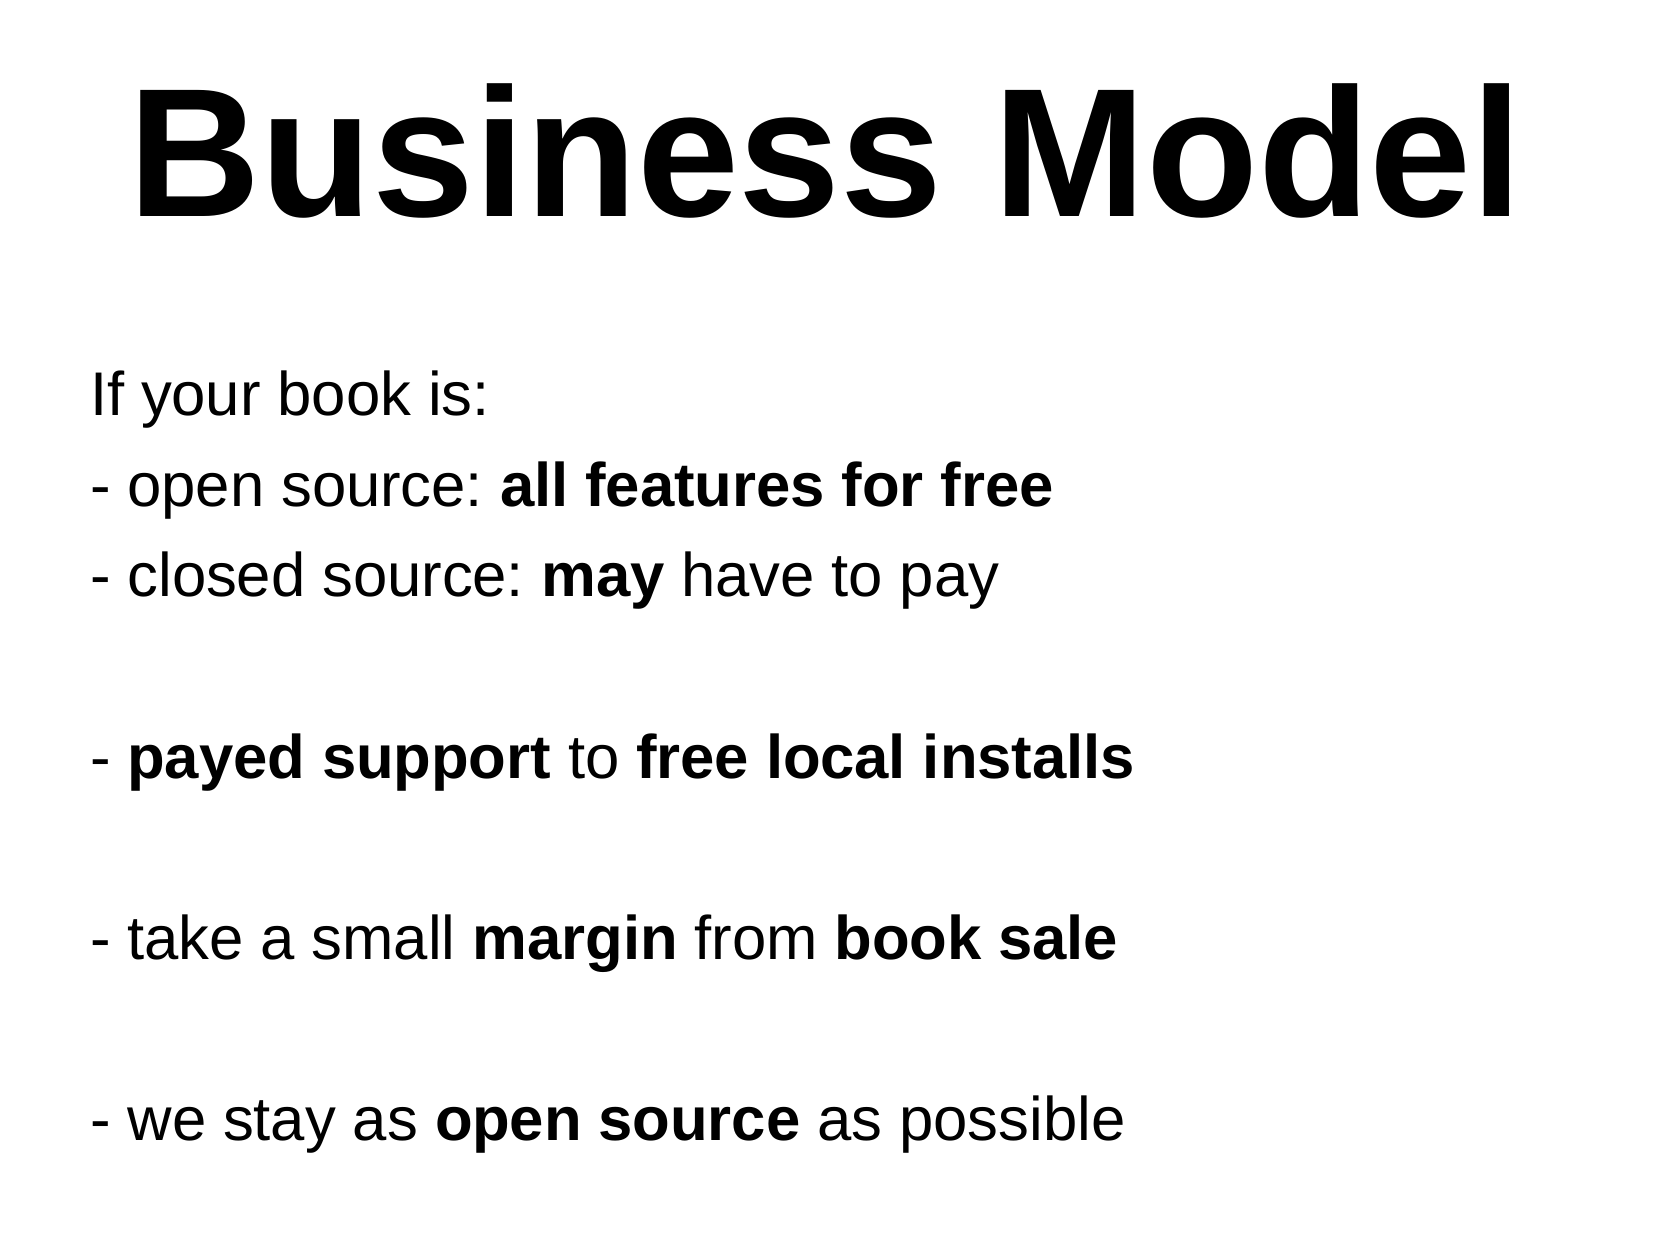

# Business Model
If your book is:
- open source: all features for free
- closed source: may have to pay
- payed support to free local installs
- take a small margin from book sale
- we stay as open source as possible